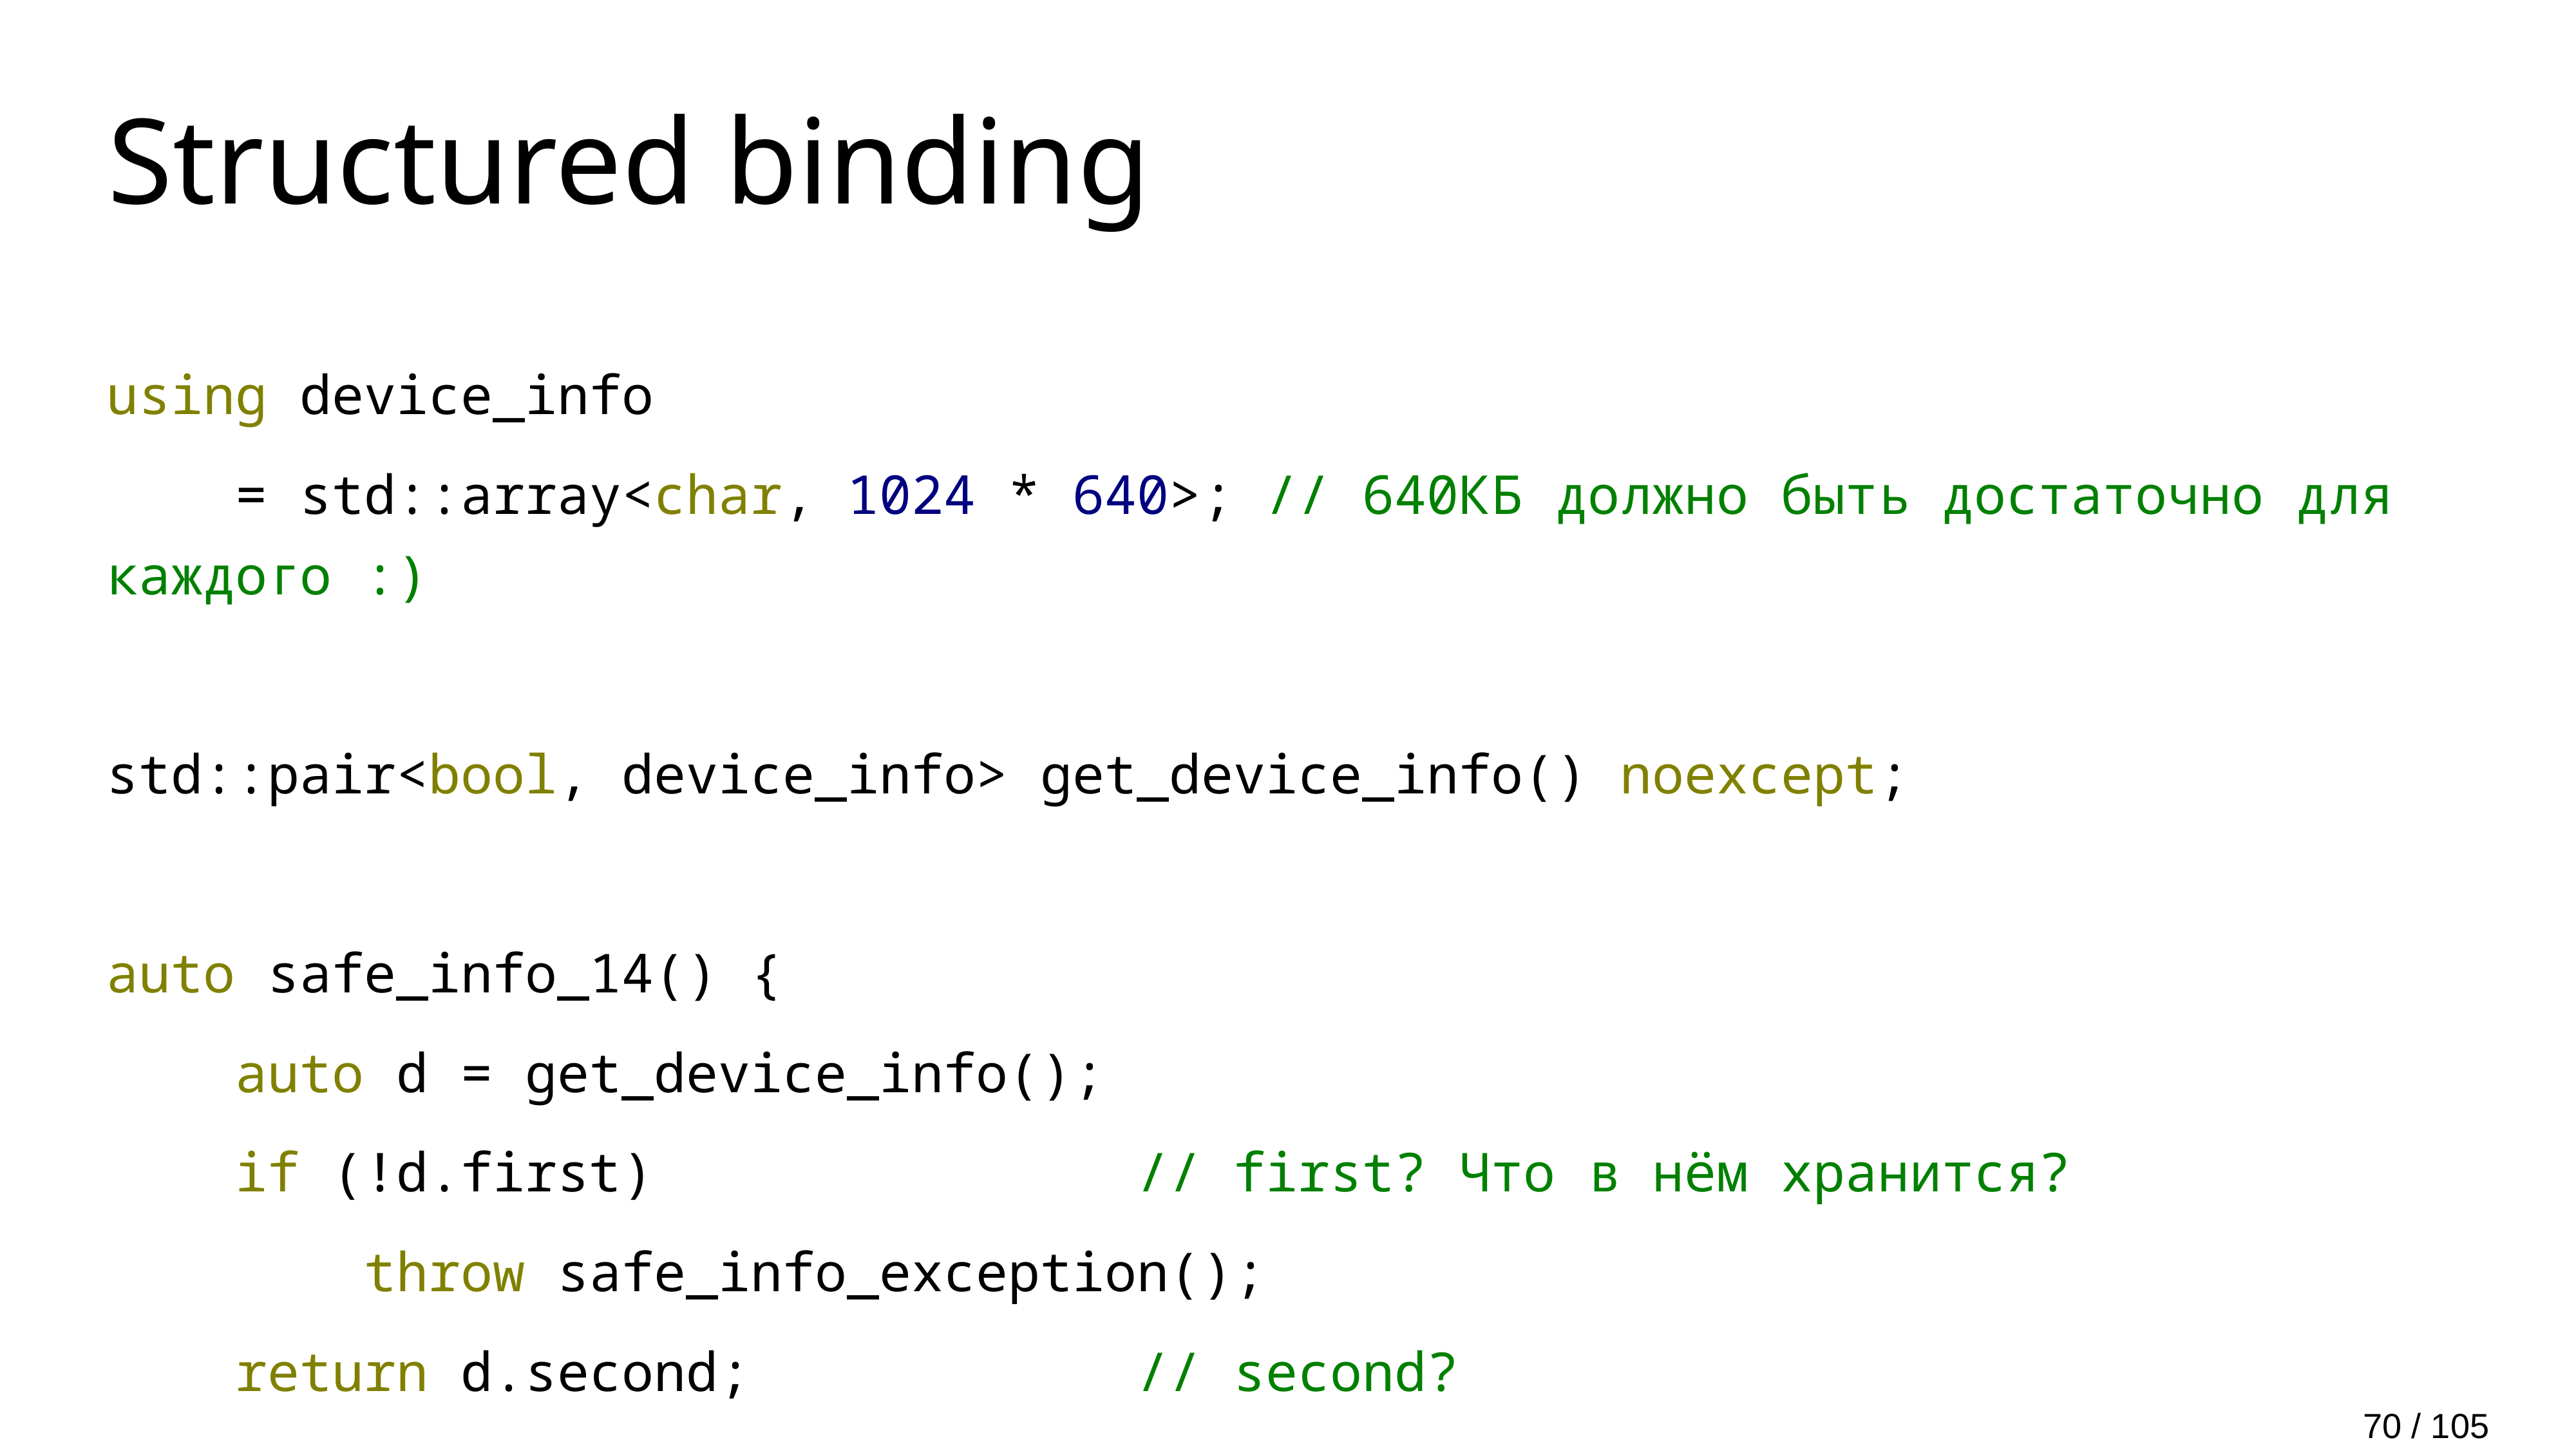

# Structured binding
using device_info
 = std::array<char, 1024 * 640>; // 640КБ должно быть достаточно для каждого :)
std::pair<bool, device_info> get_device_info() noexcept;
auto safe_info_14() {
 auto d = get_device_info();
 if (!d.first) // first? Что в нём хранится?
 throw safe_info_exception();
 return d.second; // second?
}